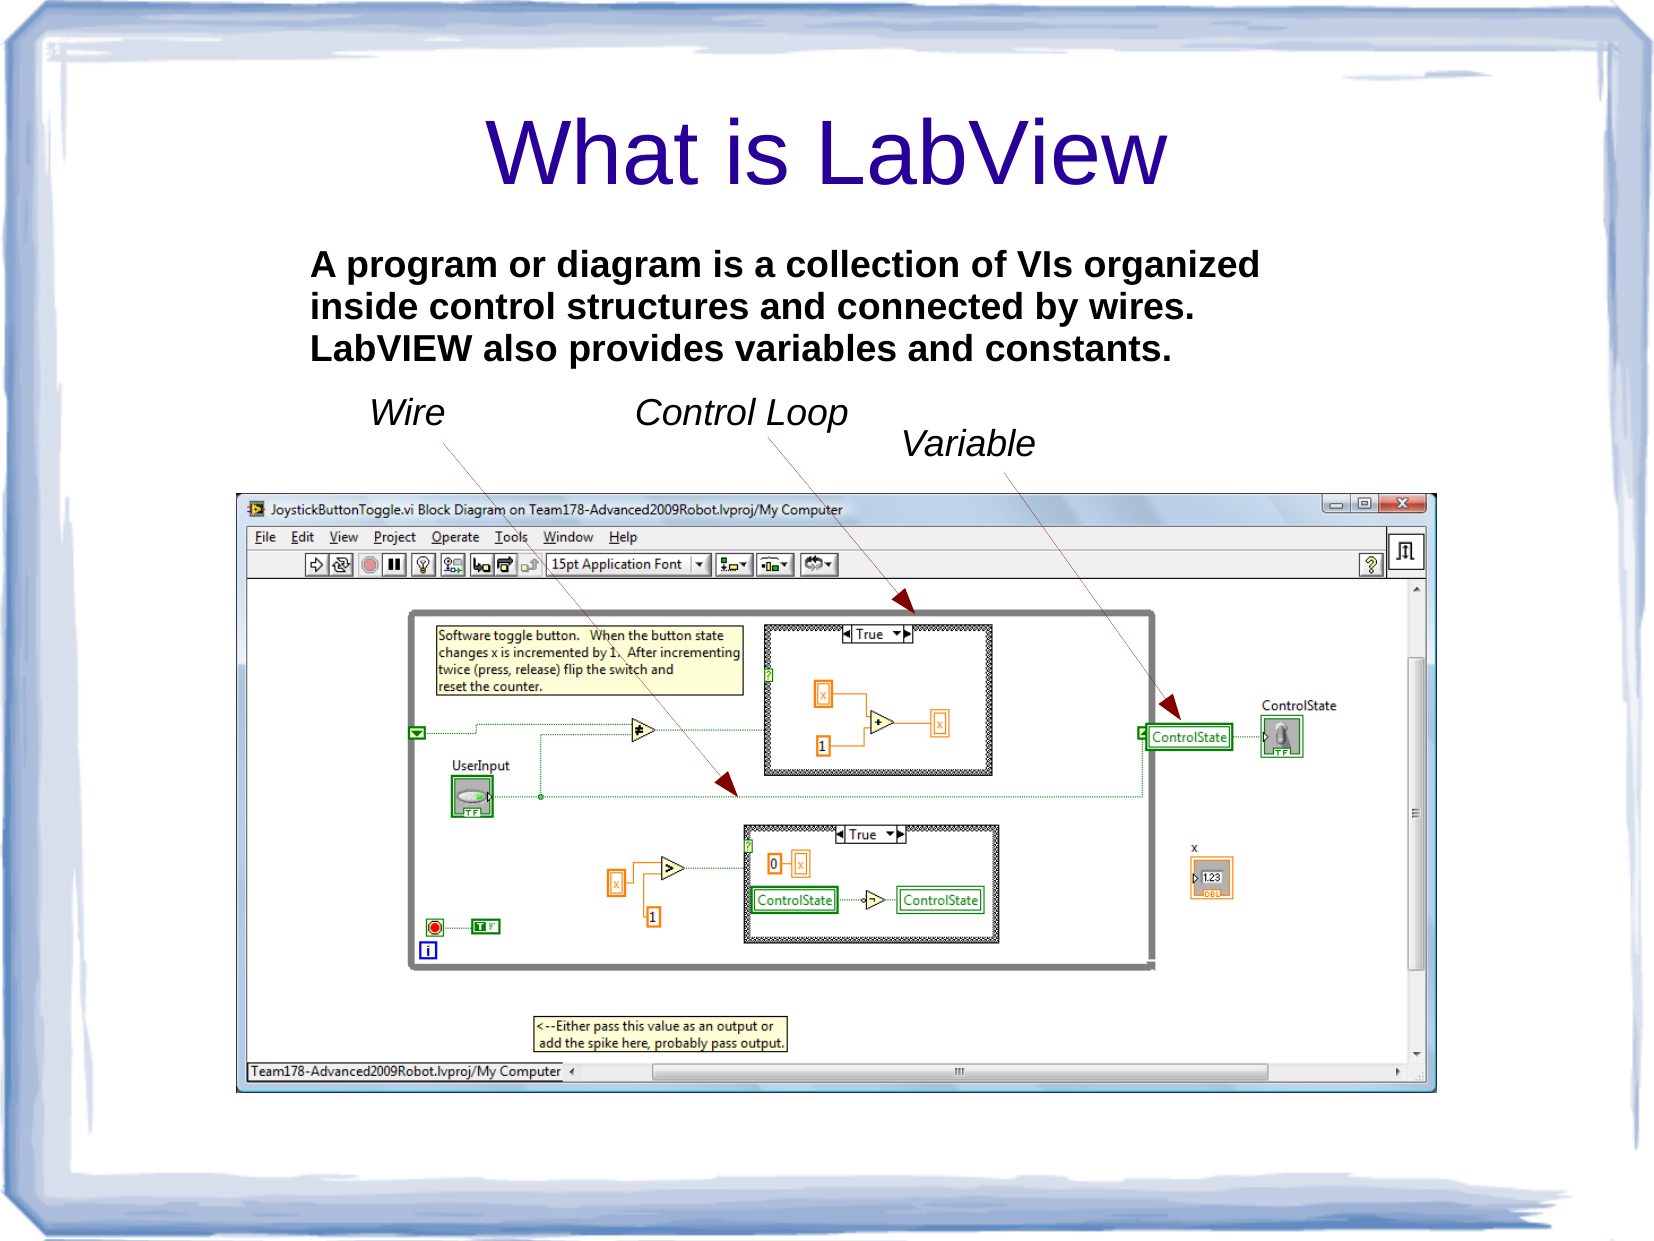

# What is LabView
A program or diagram is a collection of VIs organized inside control structures and connected by wires. LabVIEW also provides variables and constants.
Wire
Control Loop
Variable